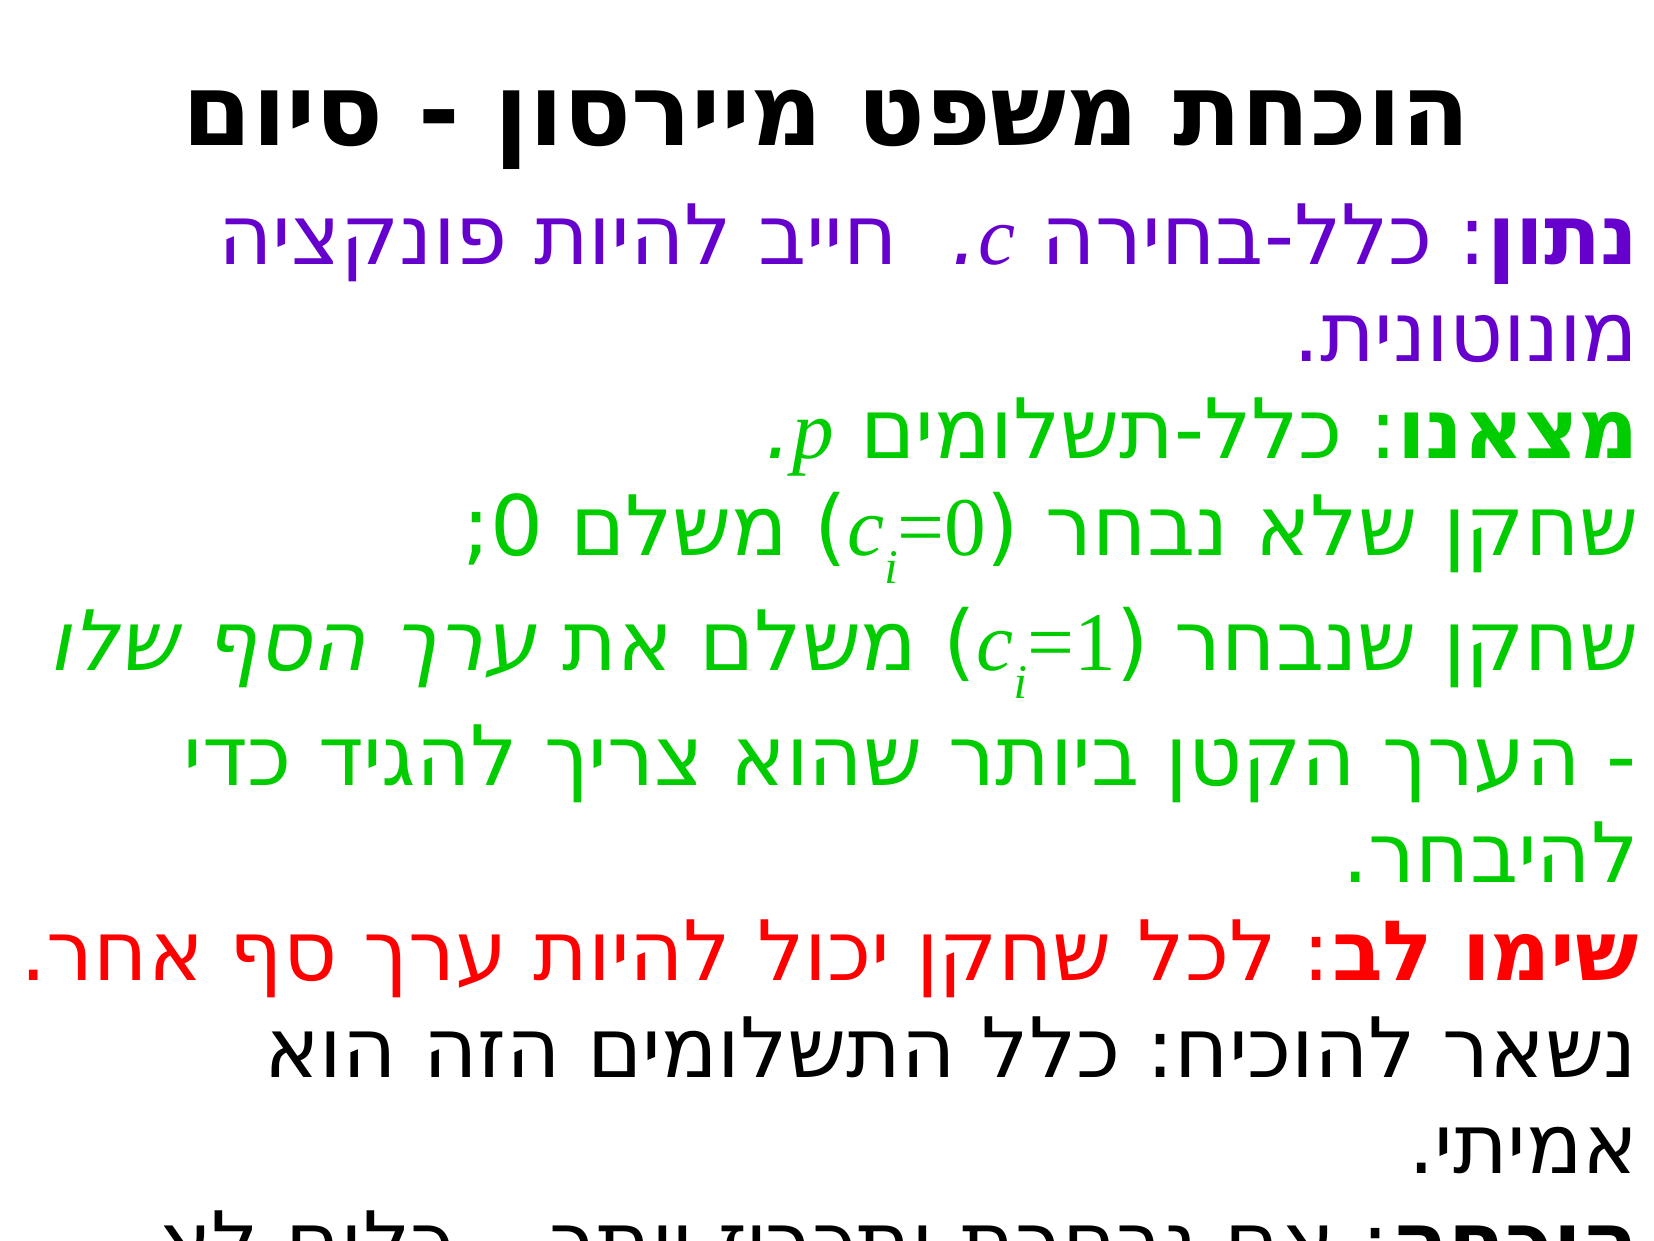

# הוכחת משפט מיירסון - סיום
נתון: כלל-בחירה c. חייב להיות פונקציה מונוטונית.
מצאנו: כלל-תשלומים p.
שחקן שלא נבחר (ci=0) משלם 0;
שחקן שנבחר (ci=1) משלם את ערך הסף שלו
- הערך הקטן ביותר שהוא צריך להגיד כדי להיבחר.
שימו לב: לכל שחקן יכול להיות ערך סף אחר.
נשאר להוכיח: כלל התשלומים הזה הוא אמיתי.
הוכחה: אם נבחרת ותכריז יותר – כלום לא ישתנה.
אם נבחרת ותכריז פחות – (אולי) כבר לא תיבחר.
אם לא נבחרת ותכריז יותר – תשלם יותר מערכך.
אם לא נבחרת ותכריז פחות – כלום לא ישתנה. ***